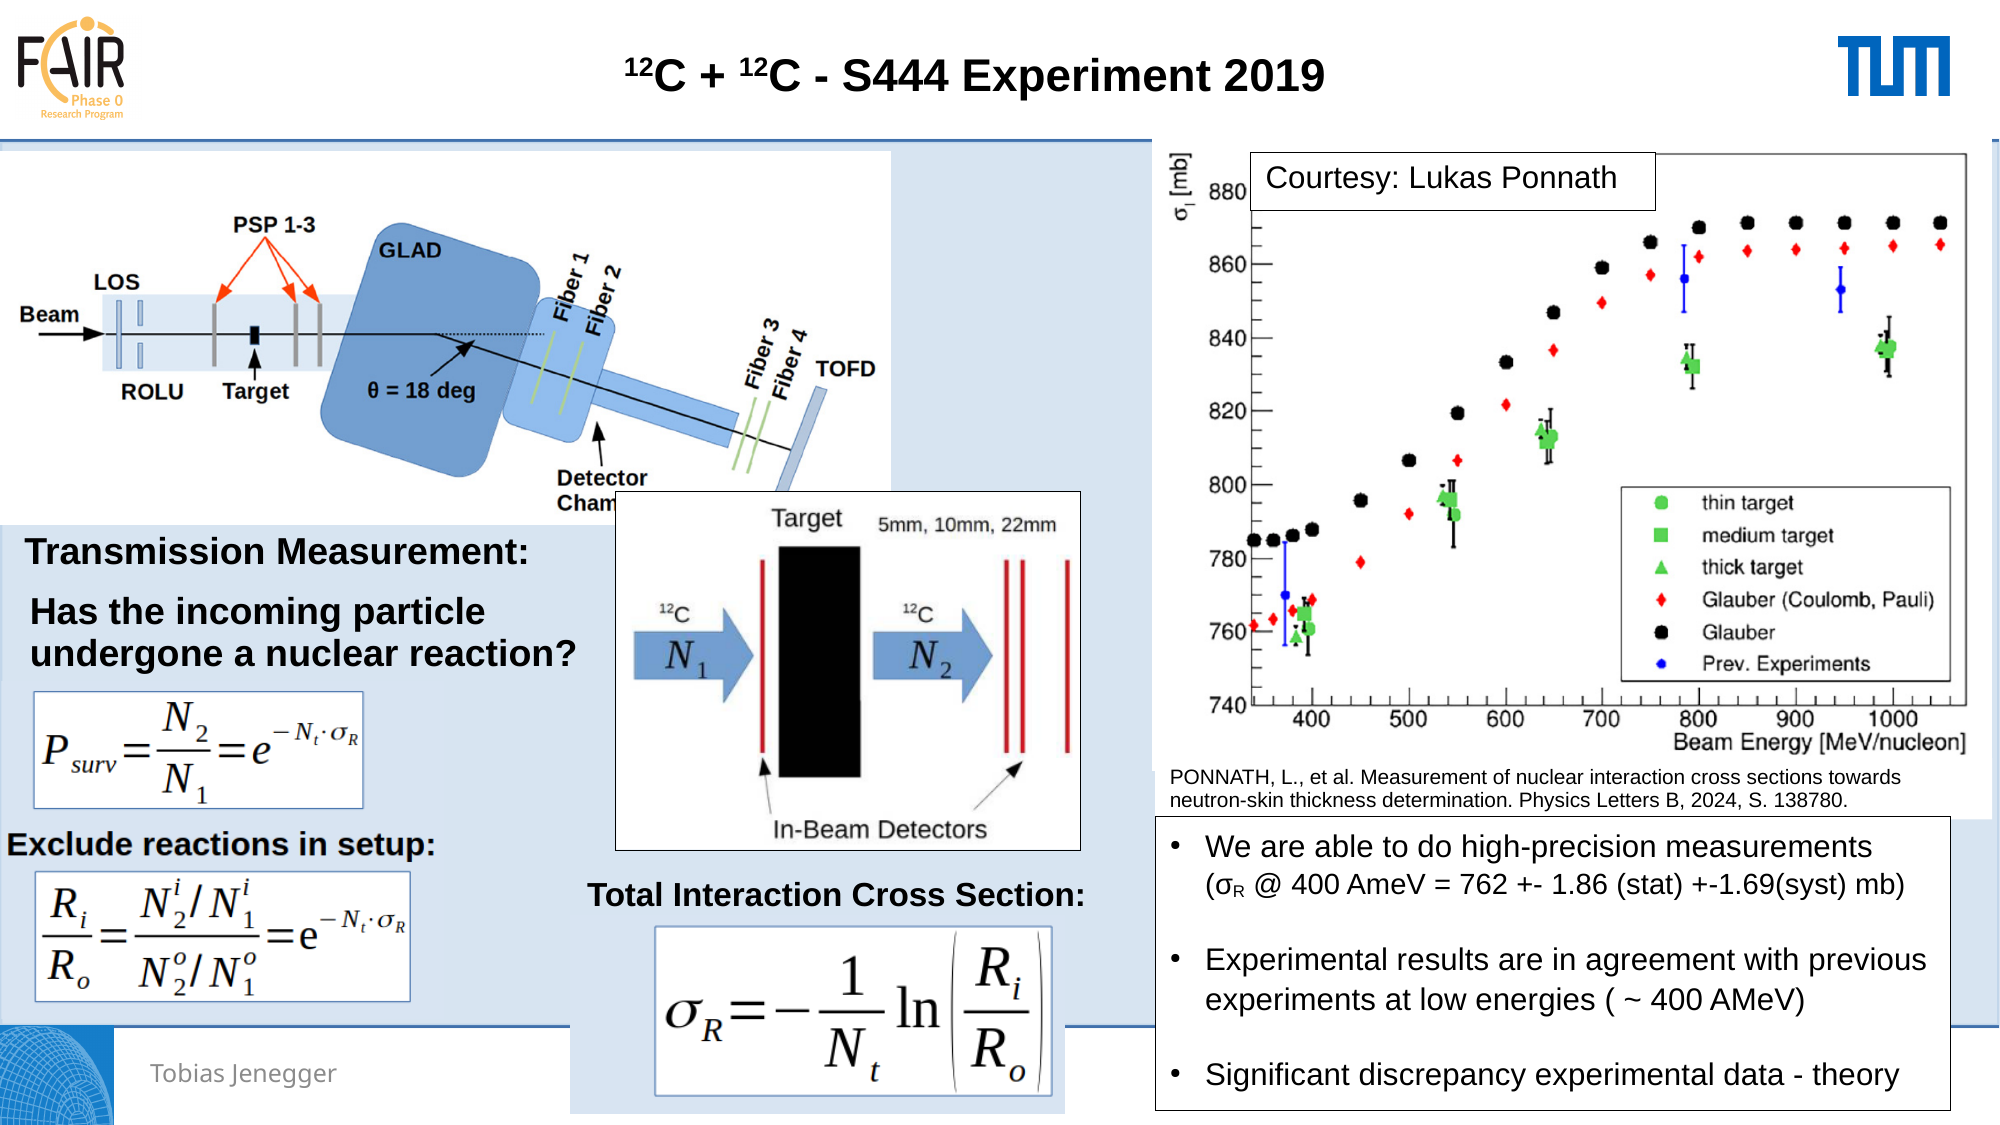

12C + 12C - S444 Experiment 2019
PONNATH, L., et al. Measurement of nuclear interaction cross sections towards neutron-skin thickness determination. Physics Letters B, 2024, S. 138780.
Courtesy: Lukas Ponnath
Transmission Measurement:
Has the incoming particle undergone a nuclear reaction?
We are able to do high-precision measurements (σR @ 400 AmeV = 762 +- 1.86 (stat) +-1.69(syst) mb)
Experimental results are in agreement with previous experiments at low energies ( ~ 400 AMeV)
Significant discrepancy experimental data - theory
Total Interaction Cross Section:
18